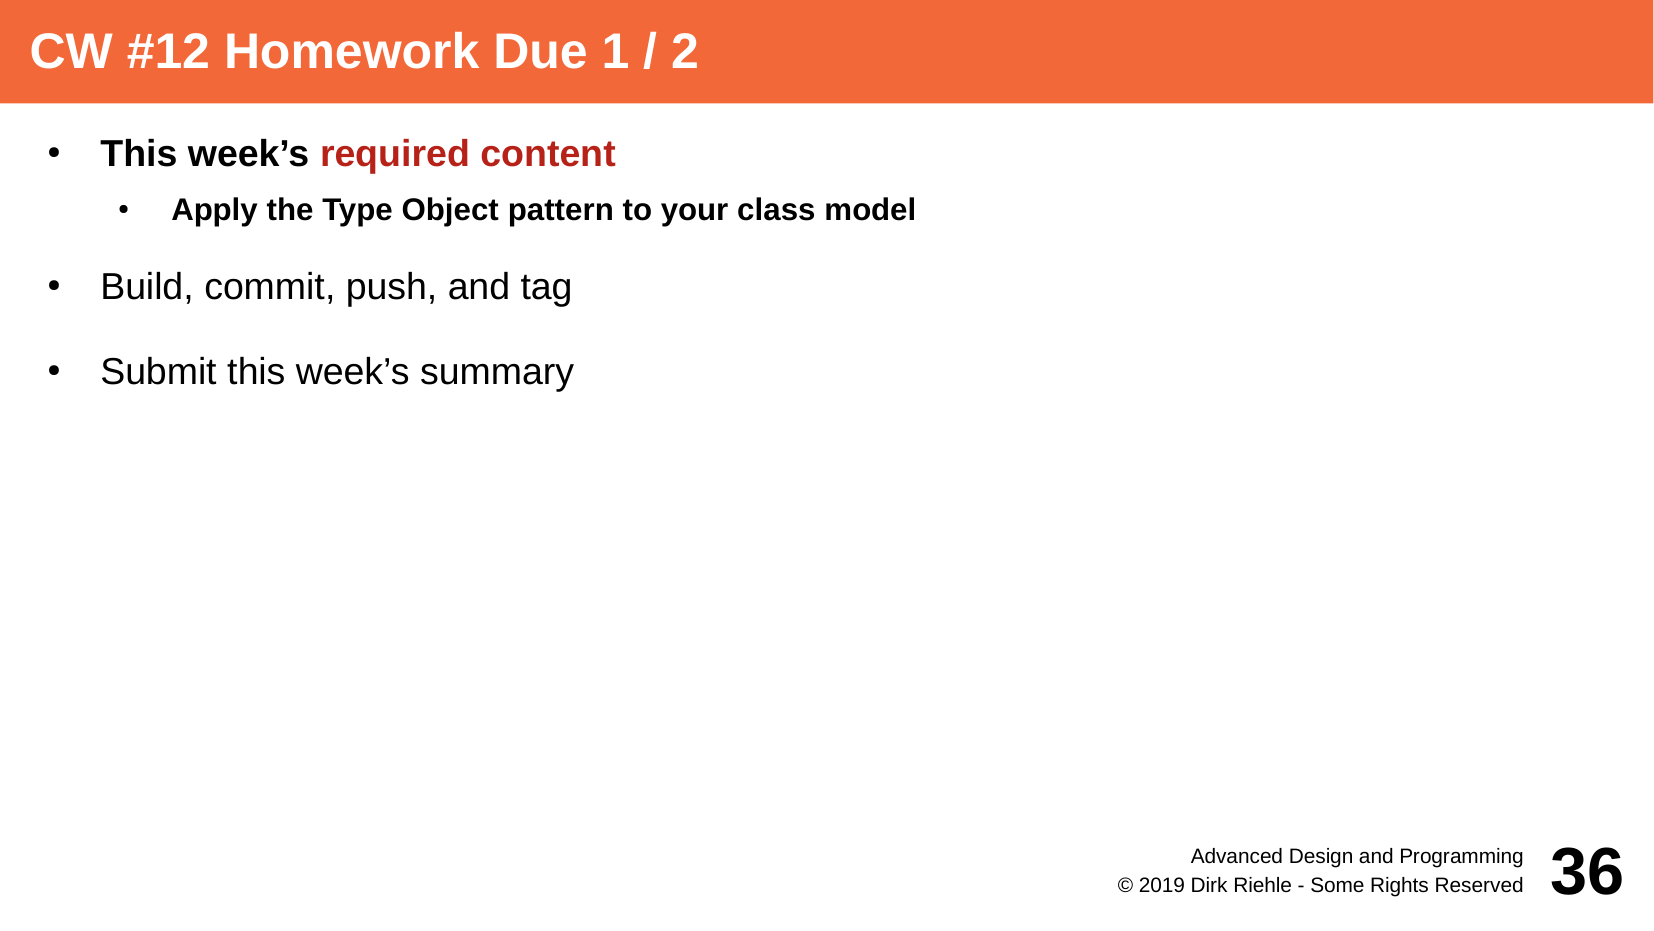

# CW #12 Homework Due 1 / 2
This week’s required content
Apply the Type Object pattern to your class model
Build, commit, push, and tag
Submit this week’s summary
Advanced Design and Programming
36
© 2019 Dirk Riehle - Some Rights Reserved